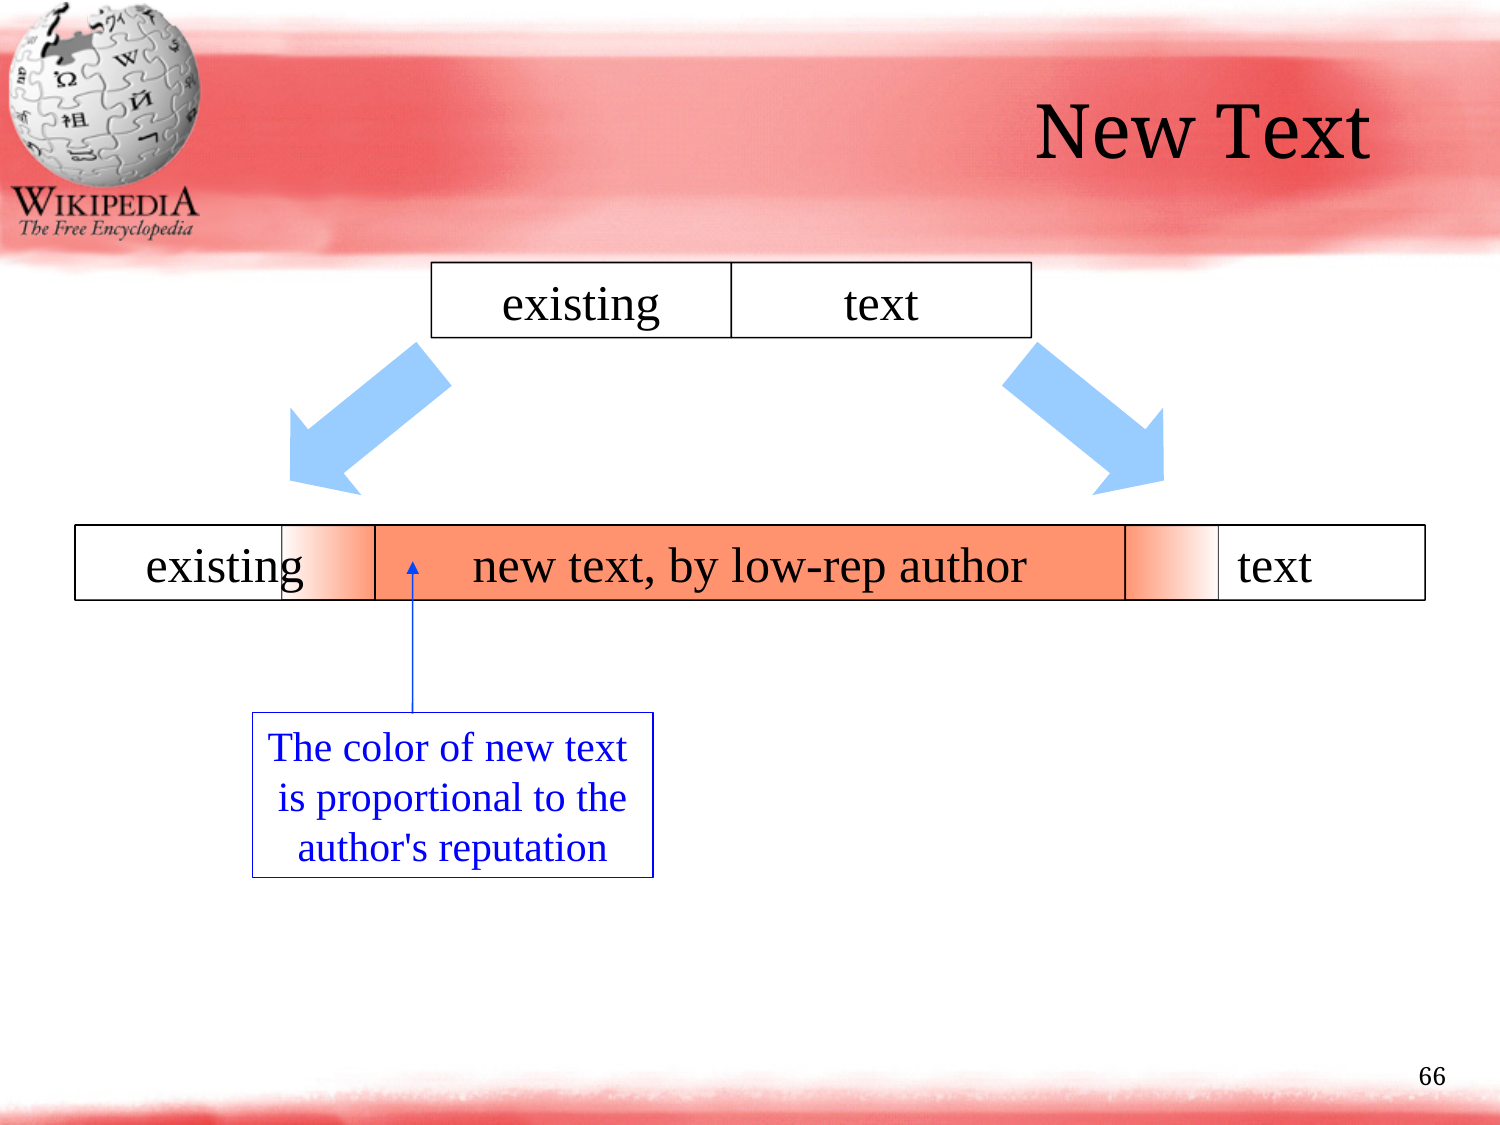

# New Text
existing
text
existing
new text, by low-rep author
text
The color of new text
is proportional to the
author's reputation
66